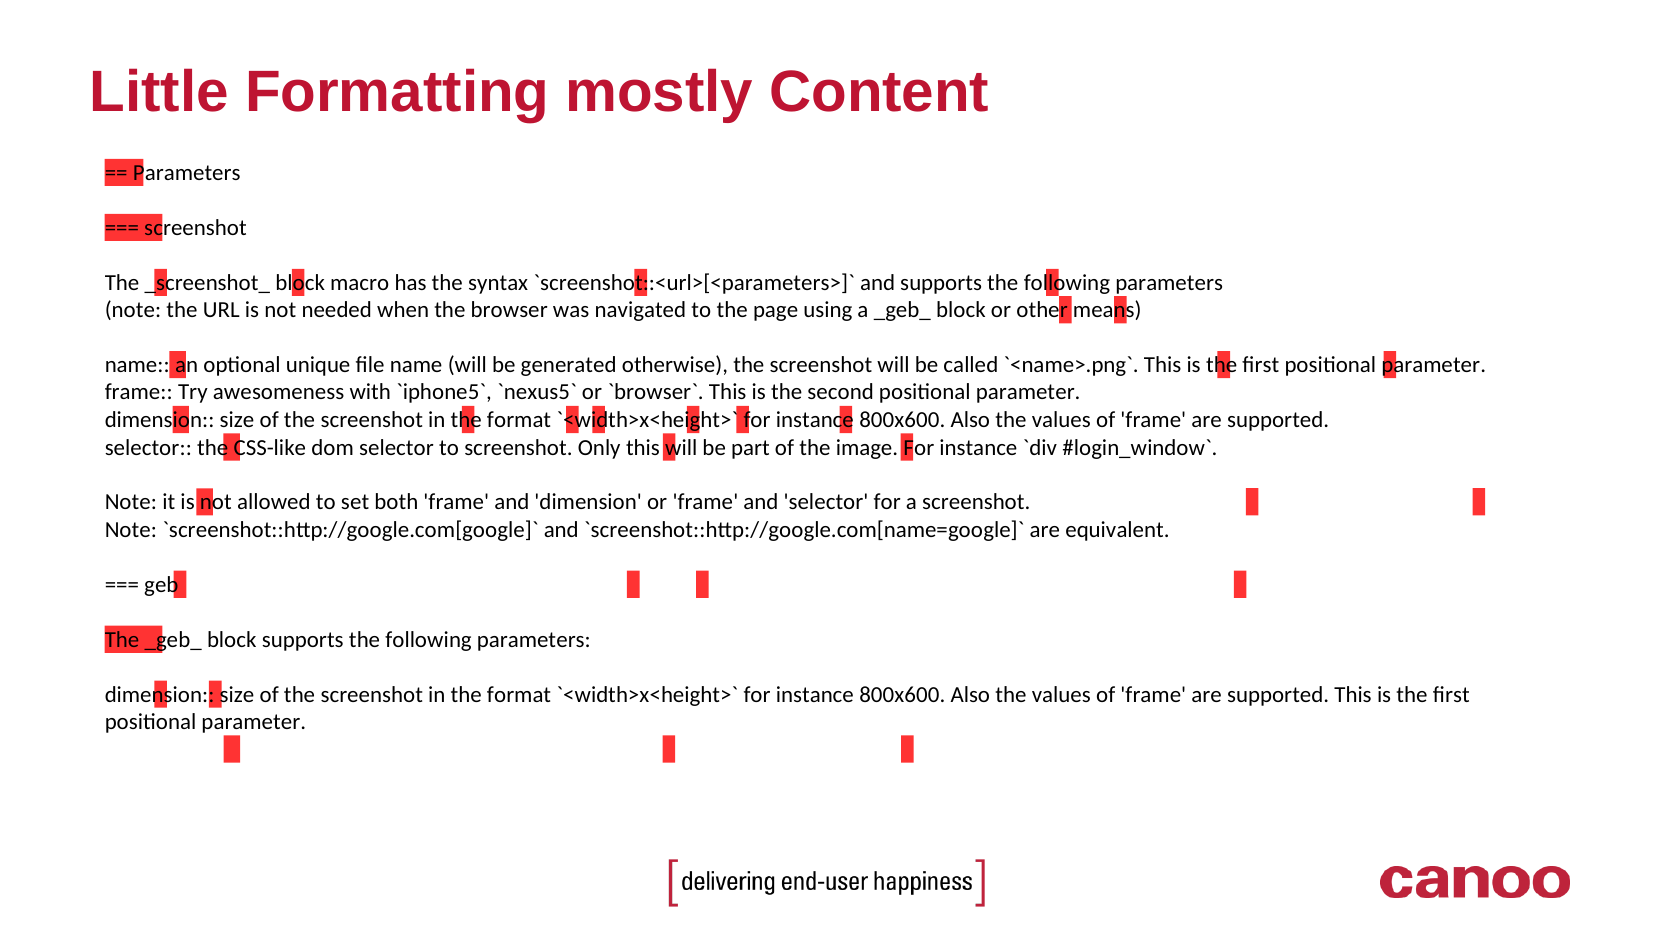

# Little Formatting mostly Content
== Parameters
=== screenshot
The _screenshot_ block macro has the syntax `screenshot::<url>[<parameters>]` and supports the following parameters
(note: the URL is not needed when the browser was navigated to the page using a _geb_ block or other means)
name:: an optional unique file name (will be generated otherwise), the screenshot will be called `<name>.png`. This is the first positional parameter.
frame:: Try awesomeness with `iphone5`, `nexus5` or `browser`. This is the second positional parameter.
dimension:: size of the screenshot in the format `<width>x<height>` for instance 800x600. Also the values of 'frame' are supported.
selector:: the CSS-like dom selector to screenshot. Only this will be part of the image. For instance `div #login_window`.
Note: it is not allowed to set both 'frame' and 'dimension' or 'frame' and 'selector' for a screenshot.
Note: `screenshot::http://google.com[google]` and `screenshot::http://google.com[name=google]` are equivalent.
=== geb
The _geb_ block supports the following parameters:
dimension:: size of the screenshot in the format `<width>x<height>` for instance 800x600. Also the values of 'frame' are supported. This is the first positional parameter.